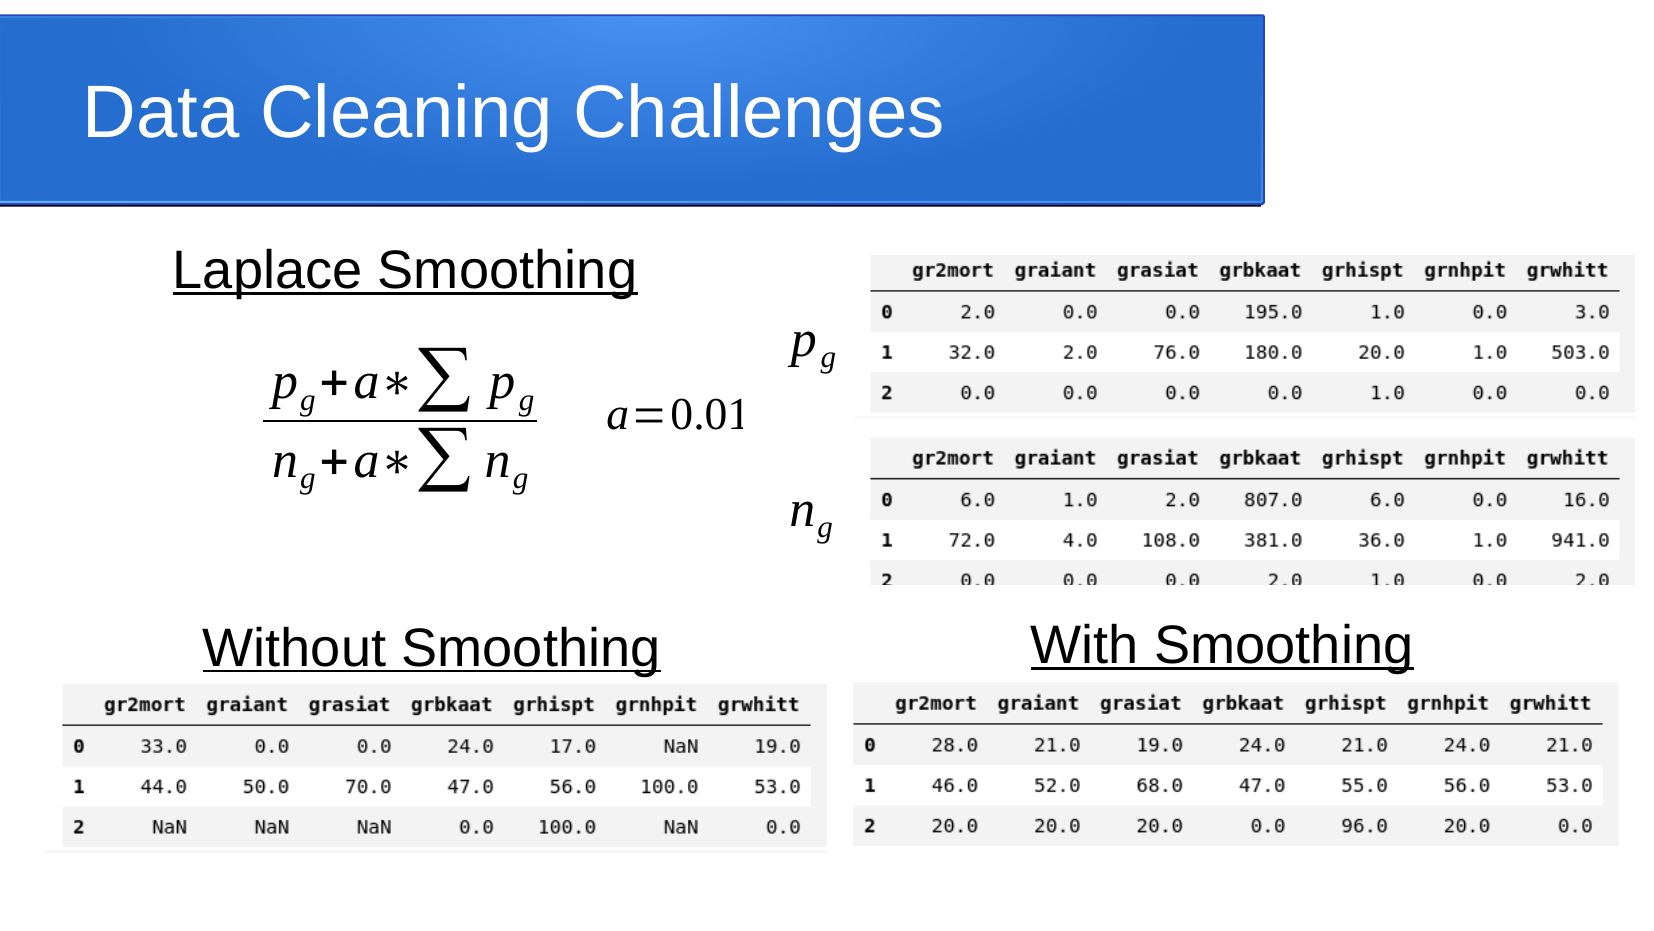

# Data Cleaning Challenges
Laplace Smoothing
With Smoothing
Without Smoothing